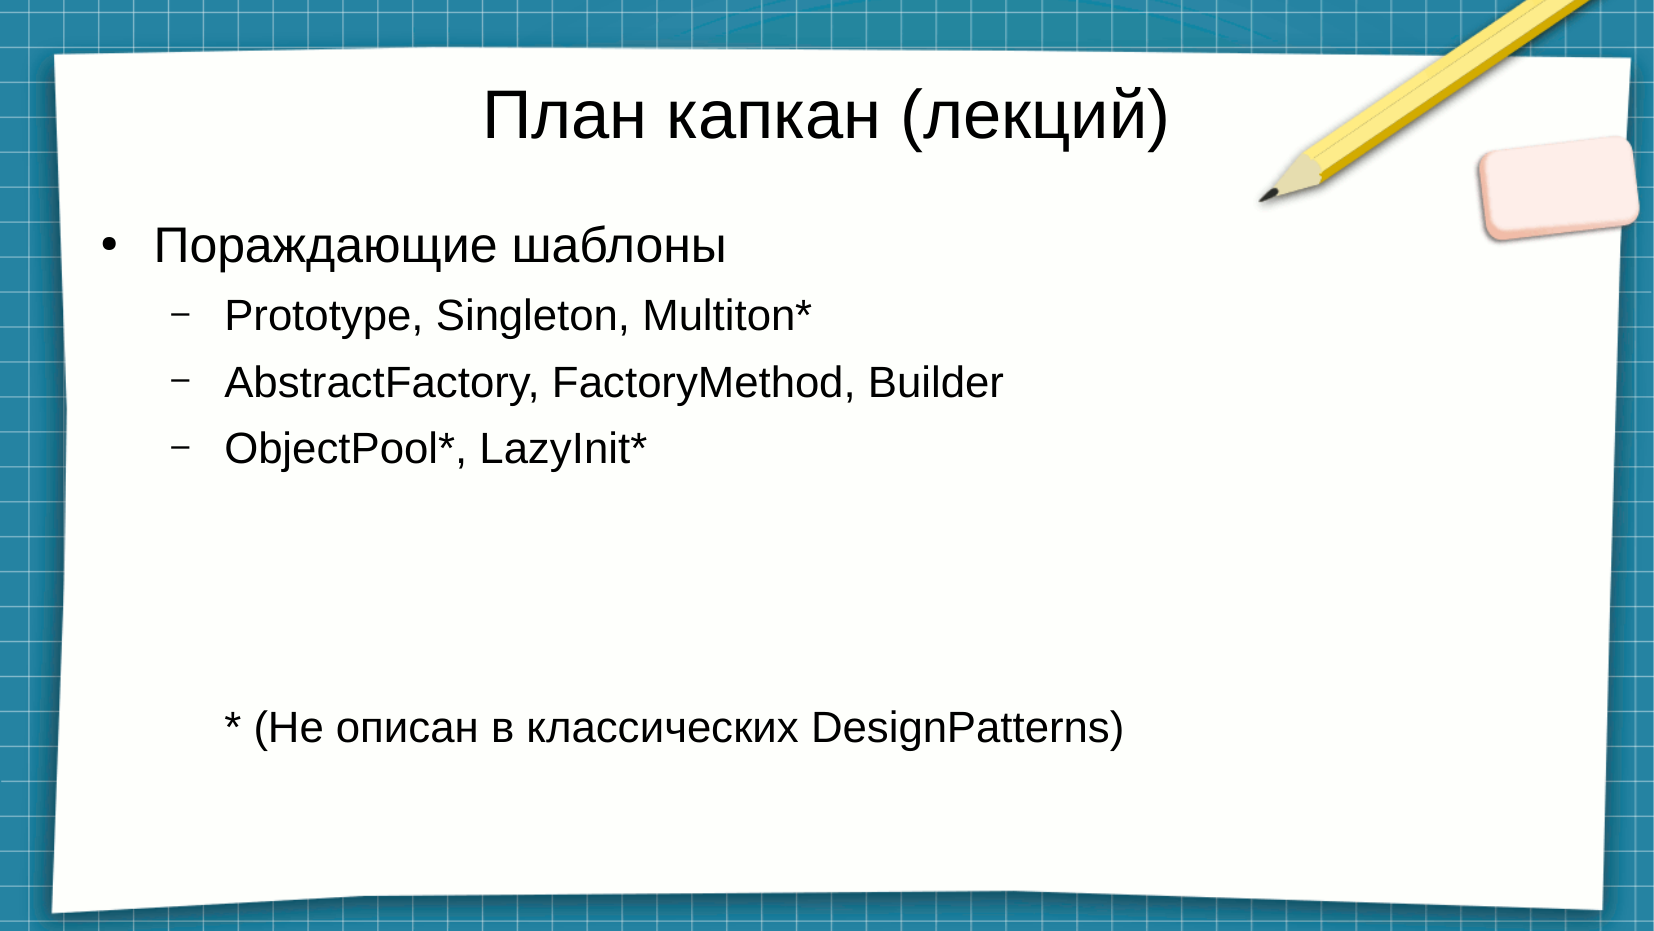

# План капкан (лекций)
Пораждающие шаблоны
Prototype, Singleton, Multiton*
AbstractFactory, FactoryMethod, Builder
ObjectPool*, LazyInit*
* (Не описан в классических DesignPatterns)